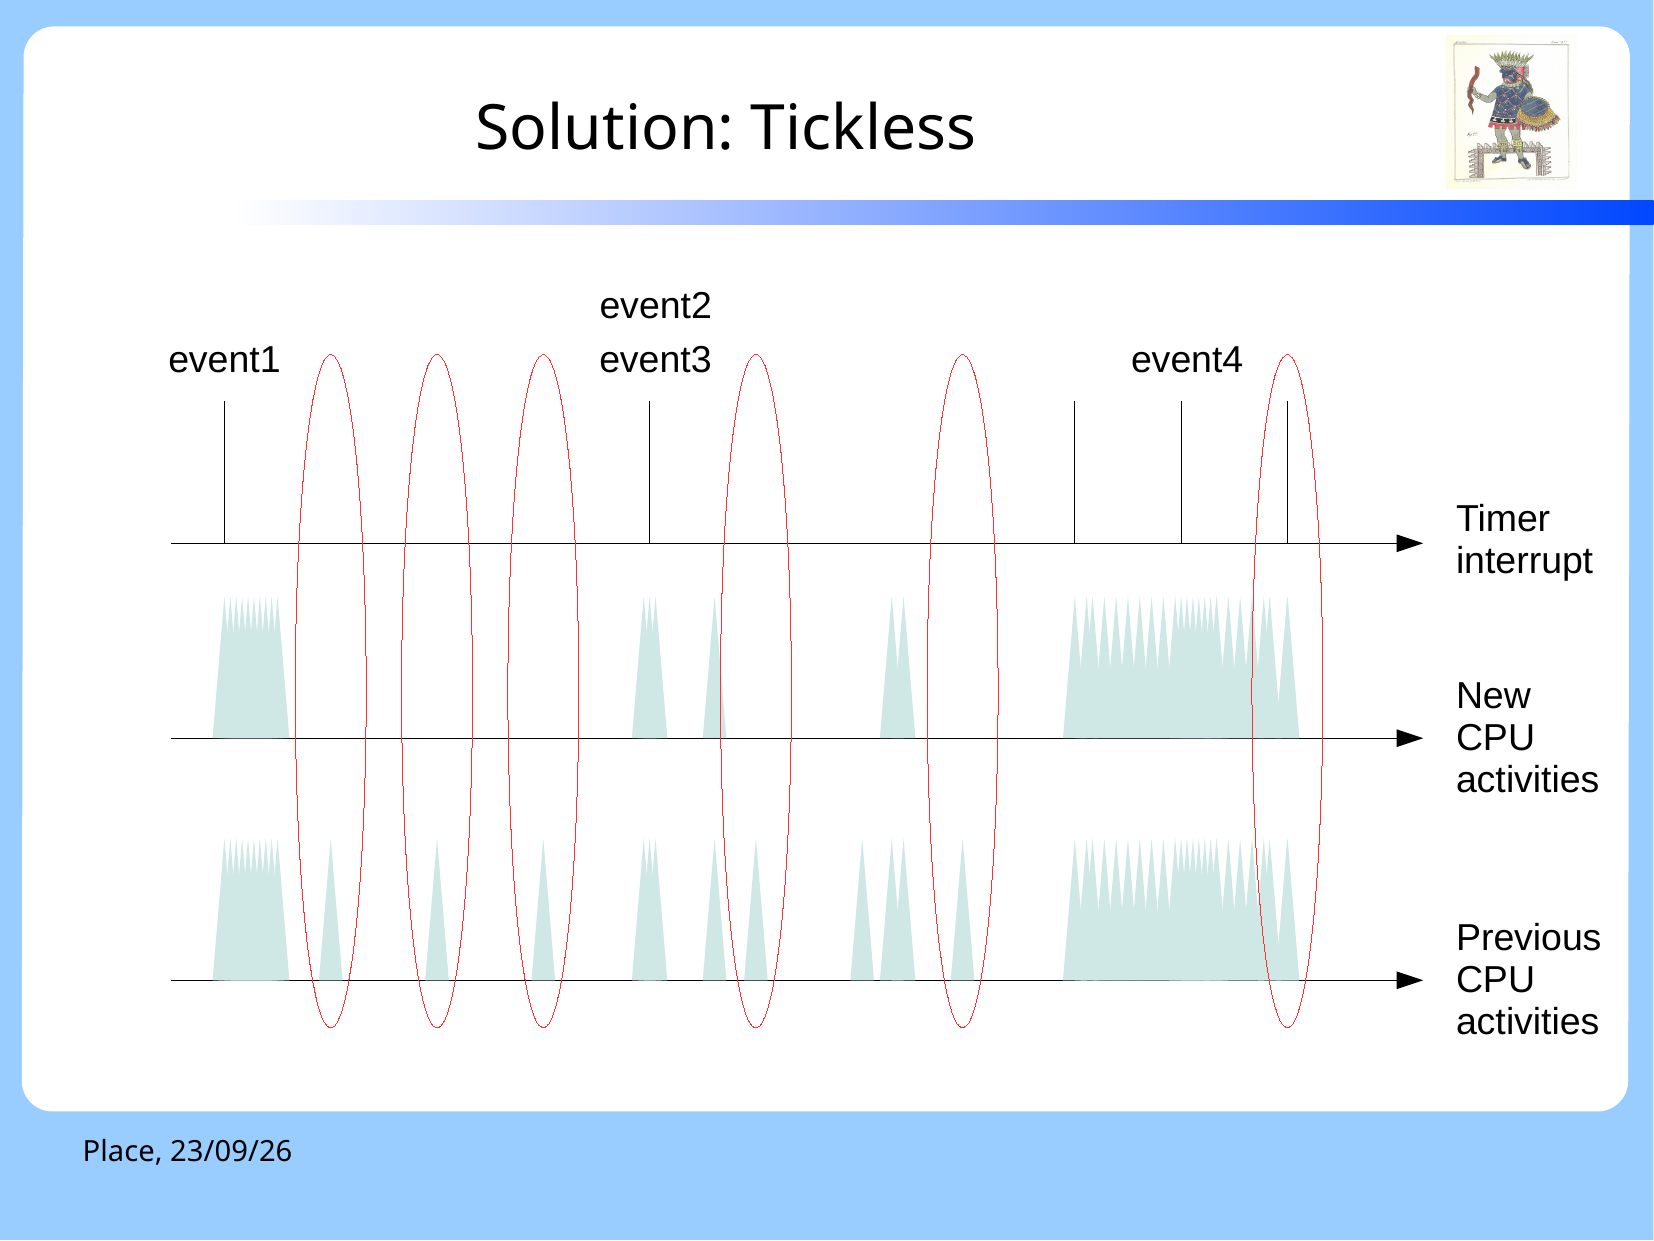

# Solution: Tickless
event2
event1
event3
event4
Timer
interrupt
New
CPU
activities
Previous
CPU
activities